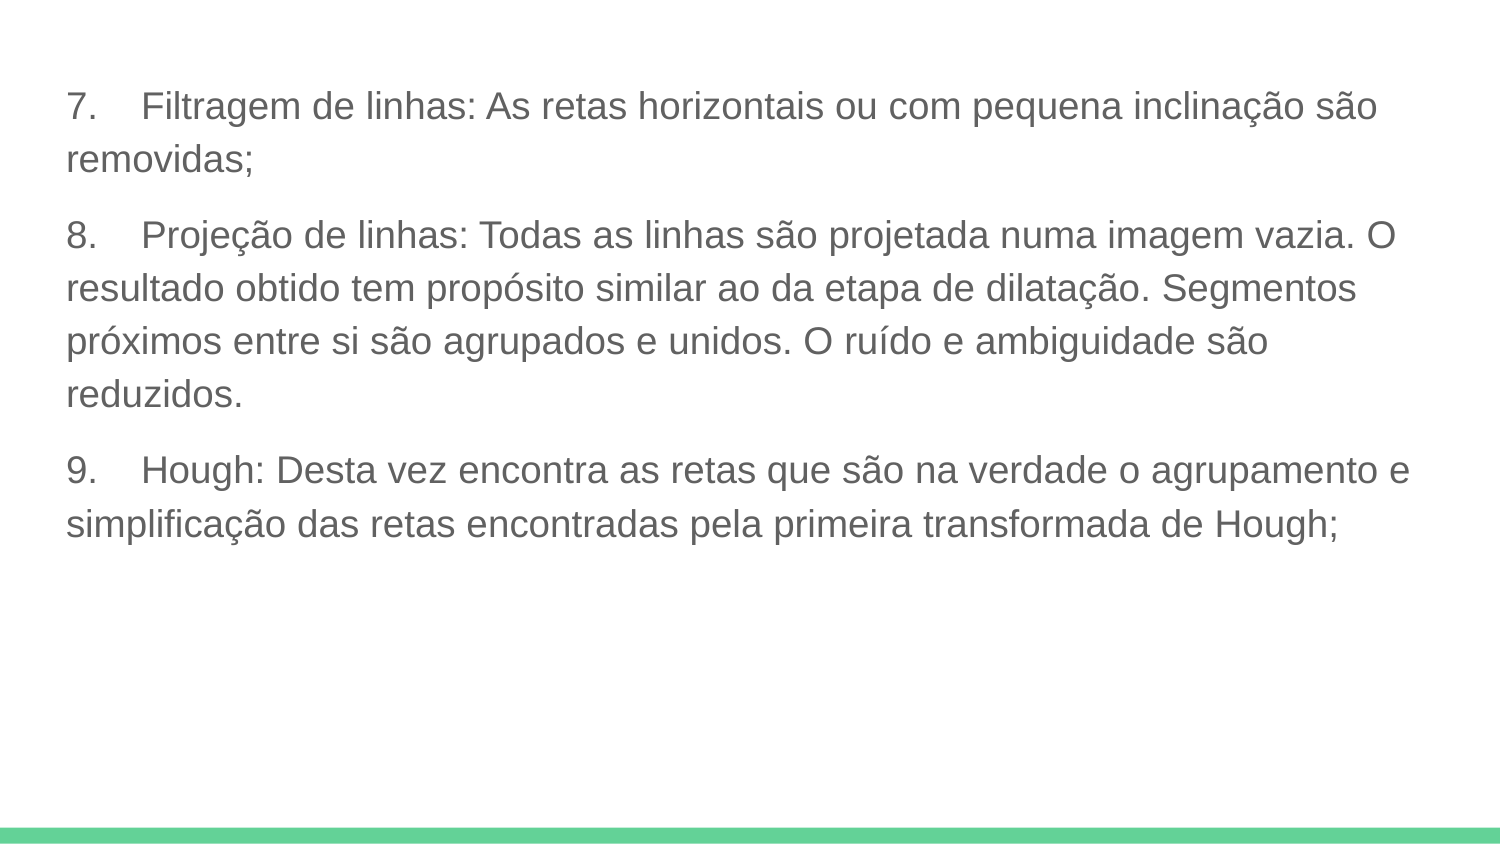

# 7.	Filtragem de linhas: As retas horizontais ou com pequena inclinação são removidas;
8.	Projeção de linhas: Todas as linhas são projetada numa imagem vazia. O resultado obtido tem propósito similar ao da etapa de dilatação. Segmentos próximos entre si são agrupados e unidos. O ruído e ambiguidade são reduzidos.
9.	Hough: Desta vez encontra as retas que são na verdade o agrupamento e simplificação das retas encontradas pela primeira transformada de Hough;